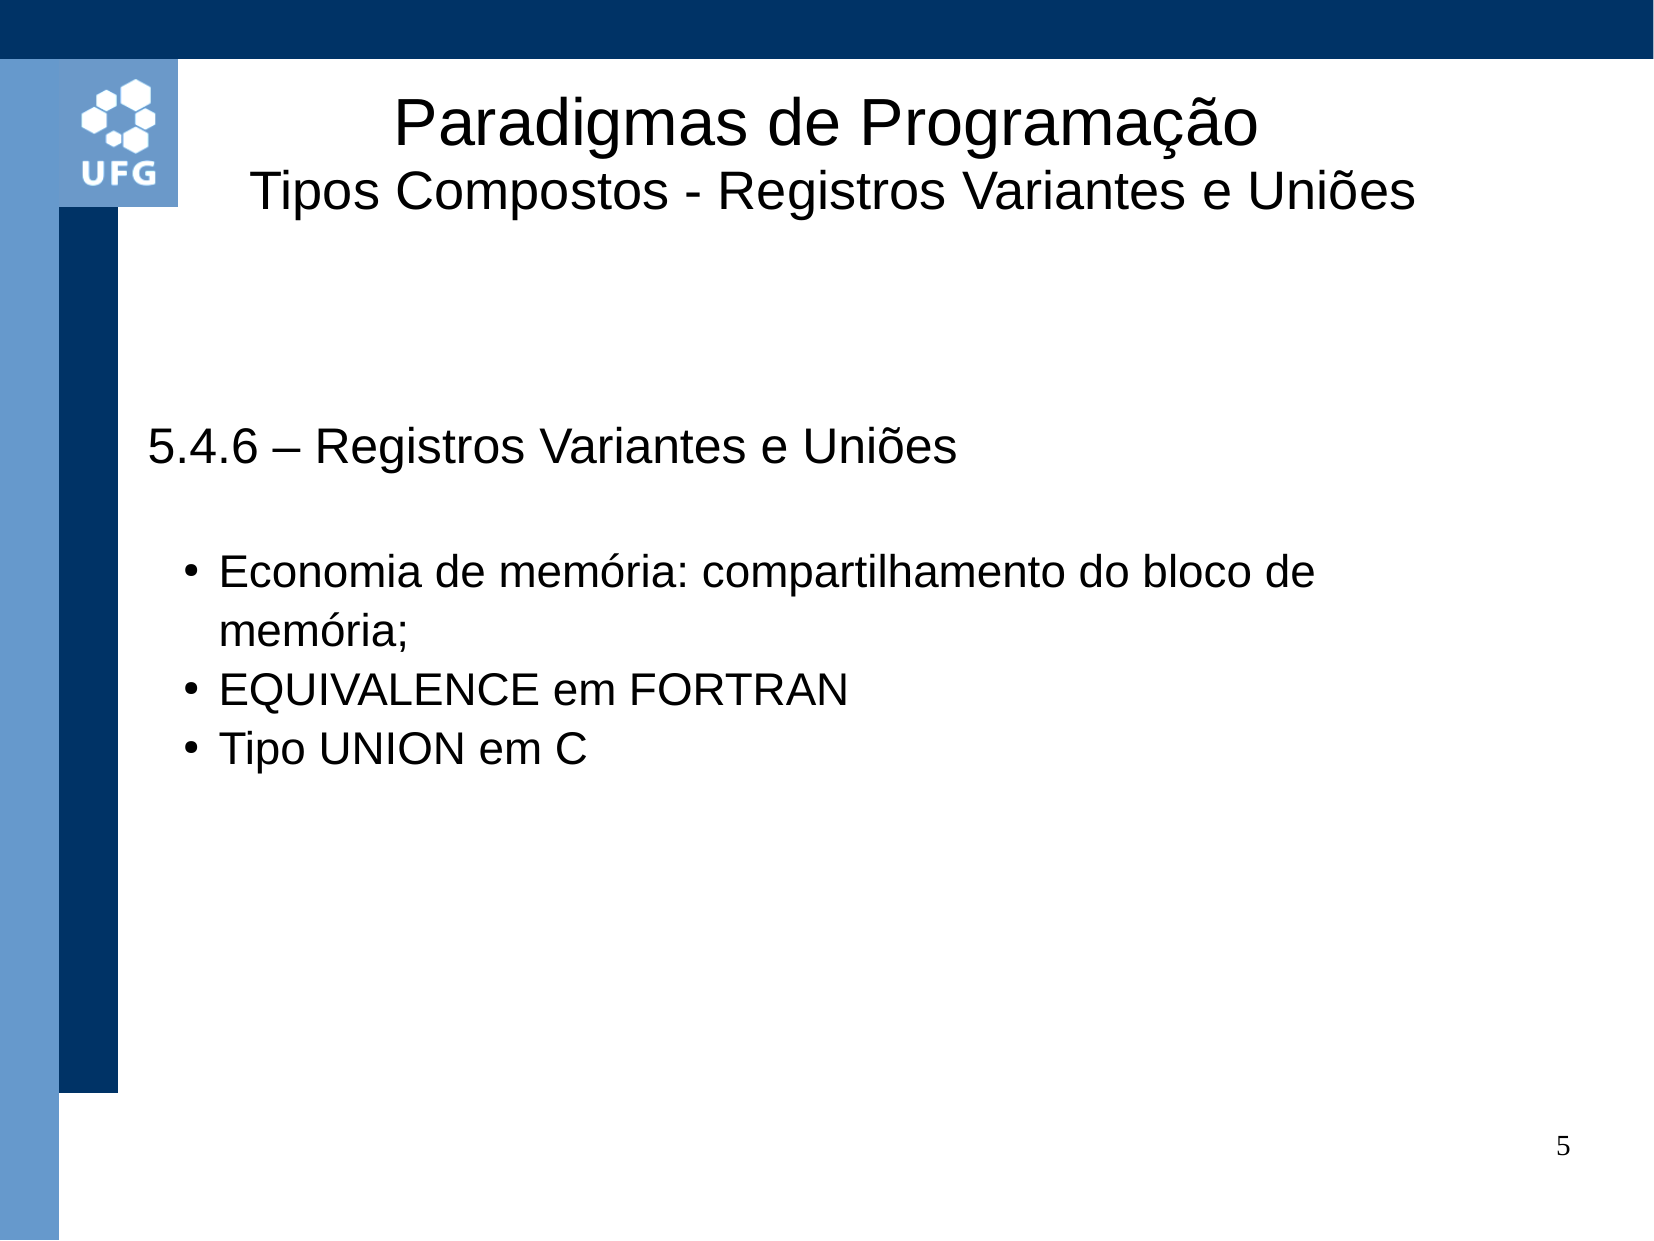

# Paradigmas de Programação Tipos Compostos - Registros Variantes e Uniões
5.4.6 – Registros Variantes e Uniões
Economia de memória: compartilhamento do bloco de memória;
EQUIVALENCE em FORTRAN
Tipo UNION em C
5